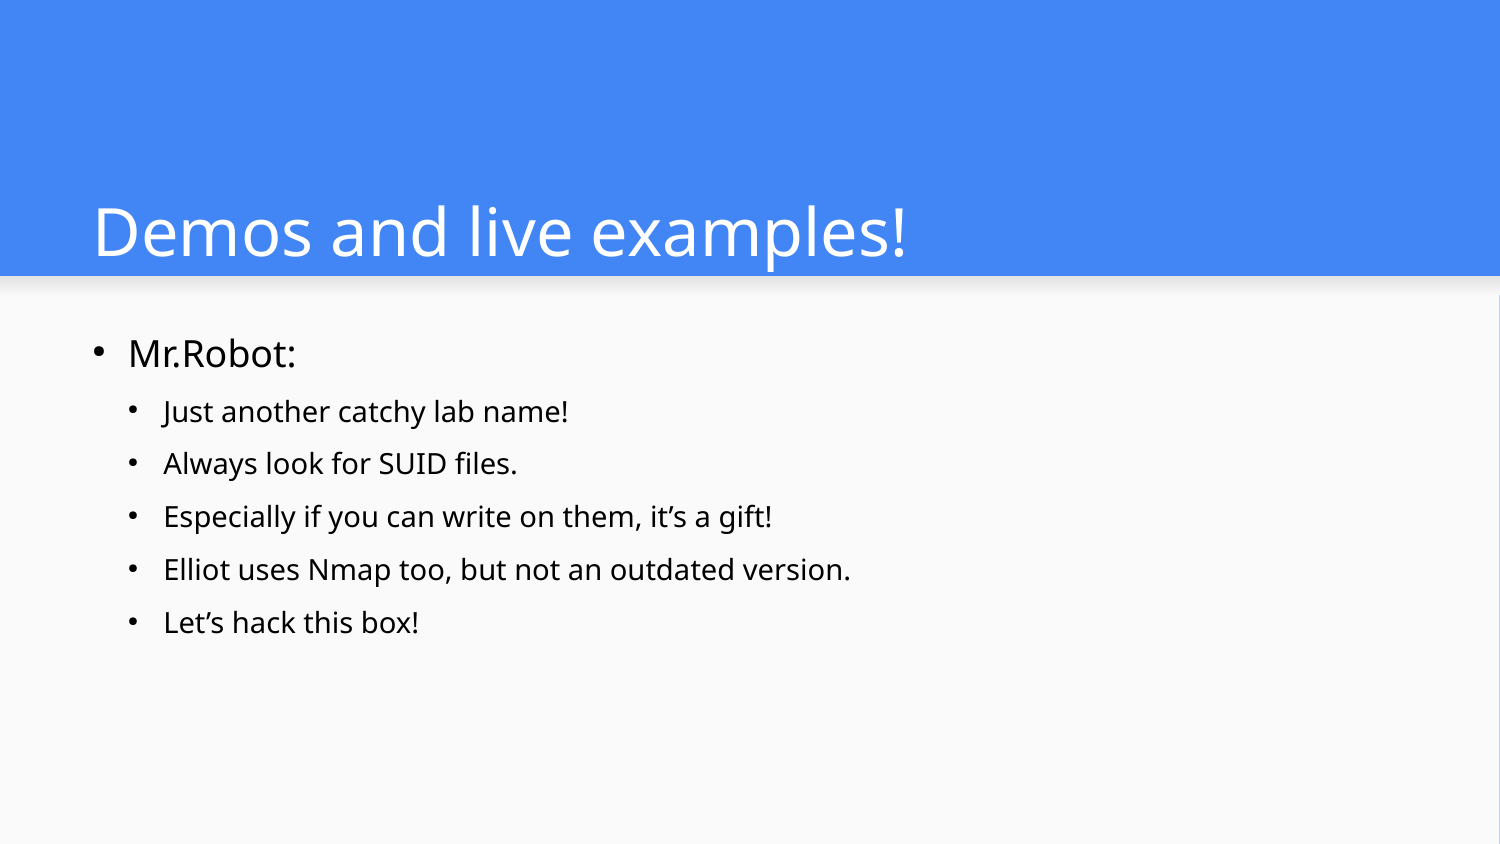

# Demos and live examples!
Mr.Robot:
Just another catchy lab name!
Always look for SUID files.
Especially if you can write on them, it’s a gift!
Elliot uses Nmap too, but not an outdated version.
Let’s hack this box!